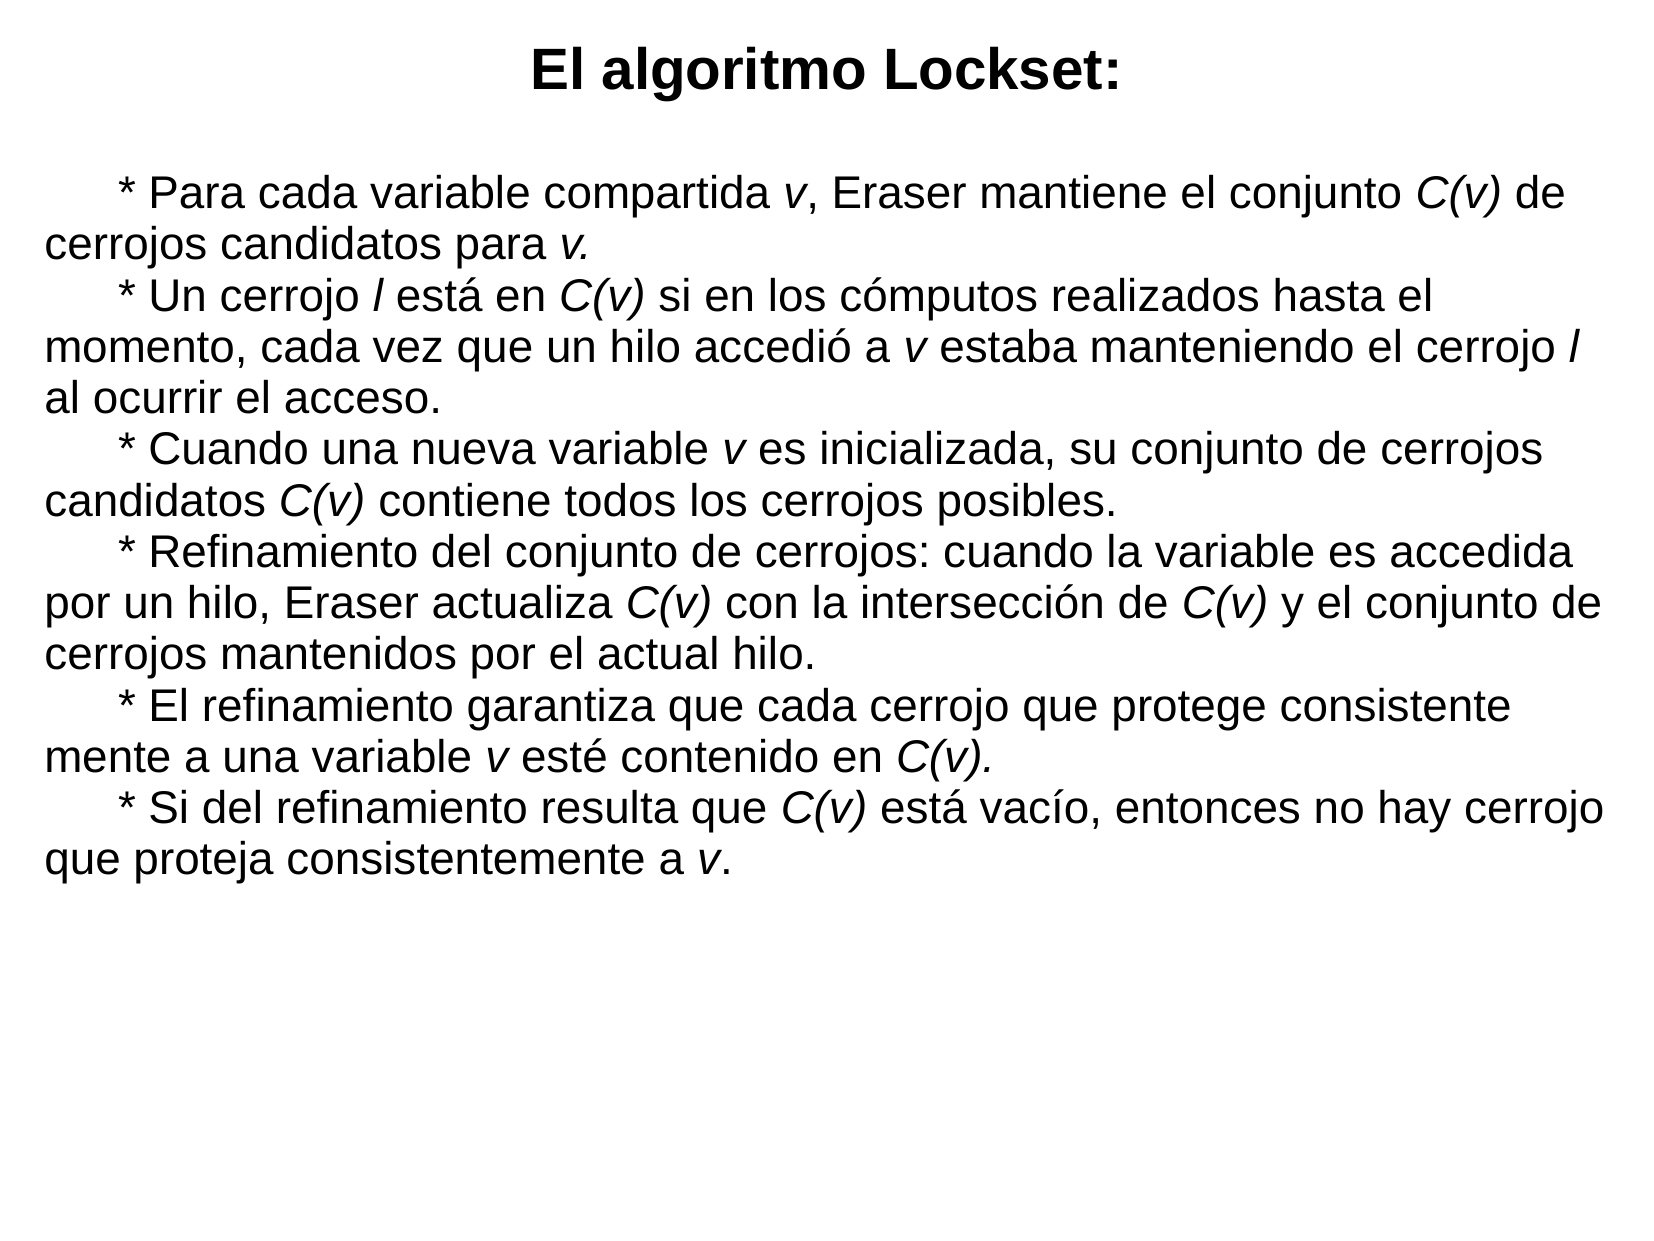

El algoritmo Lockset:
	* Para cada variable compartida v, Eraser mantiene el conjunto C(v) de cerrojos candidatos para v.
	* Un cerrojo l está en C(v) si en los cómputos realizados hasta el momento, cada vez que un hilo accedió a v estaba manteniendo el cerrojo l al ocurrir el acceso.
	* Cuando una nueva variable v es inicializada, su conjunto de cerrojos candidatos C(v) contiene todos los cerrojos posibles.
	* Refinamiento del conjunto de cerrojos: cuando la variable es accedida por un hilo, Eraser actualiza C(v) con la intersección de C(v) y el conjunto de cerrojos mantenidos por el actual hilo.
	* El refinamiento garantiza que cada cerrojo que protege consistente mente a una variable v esté contenido en C(v).
	* Si del refinamiento resulta que C(v) está vacío, entonces no hay cerrojo que proteja consistentemente a v.